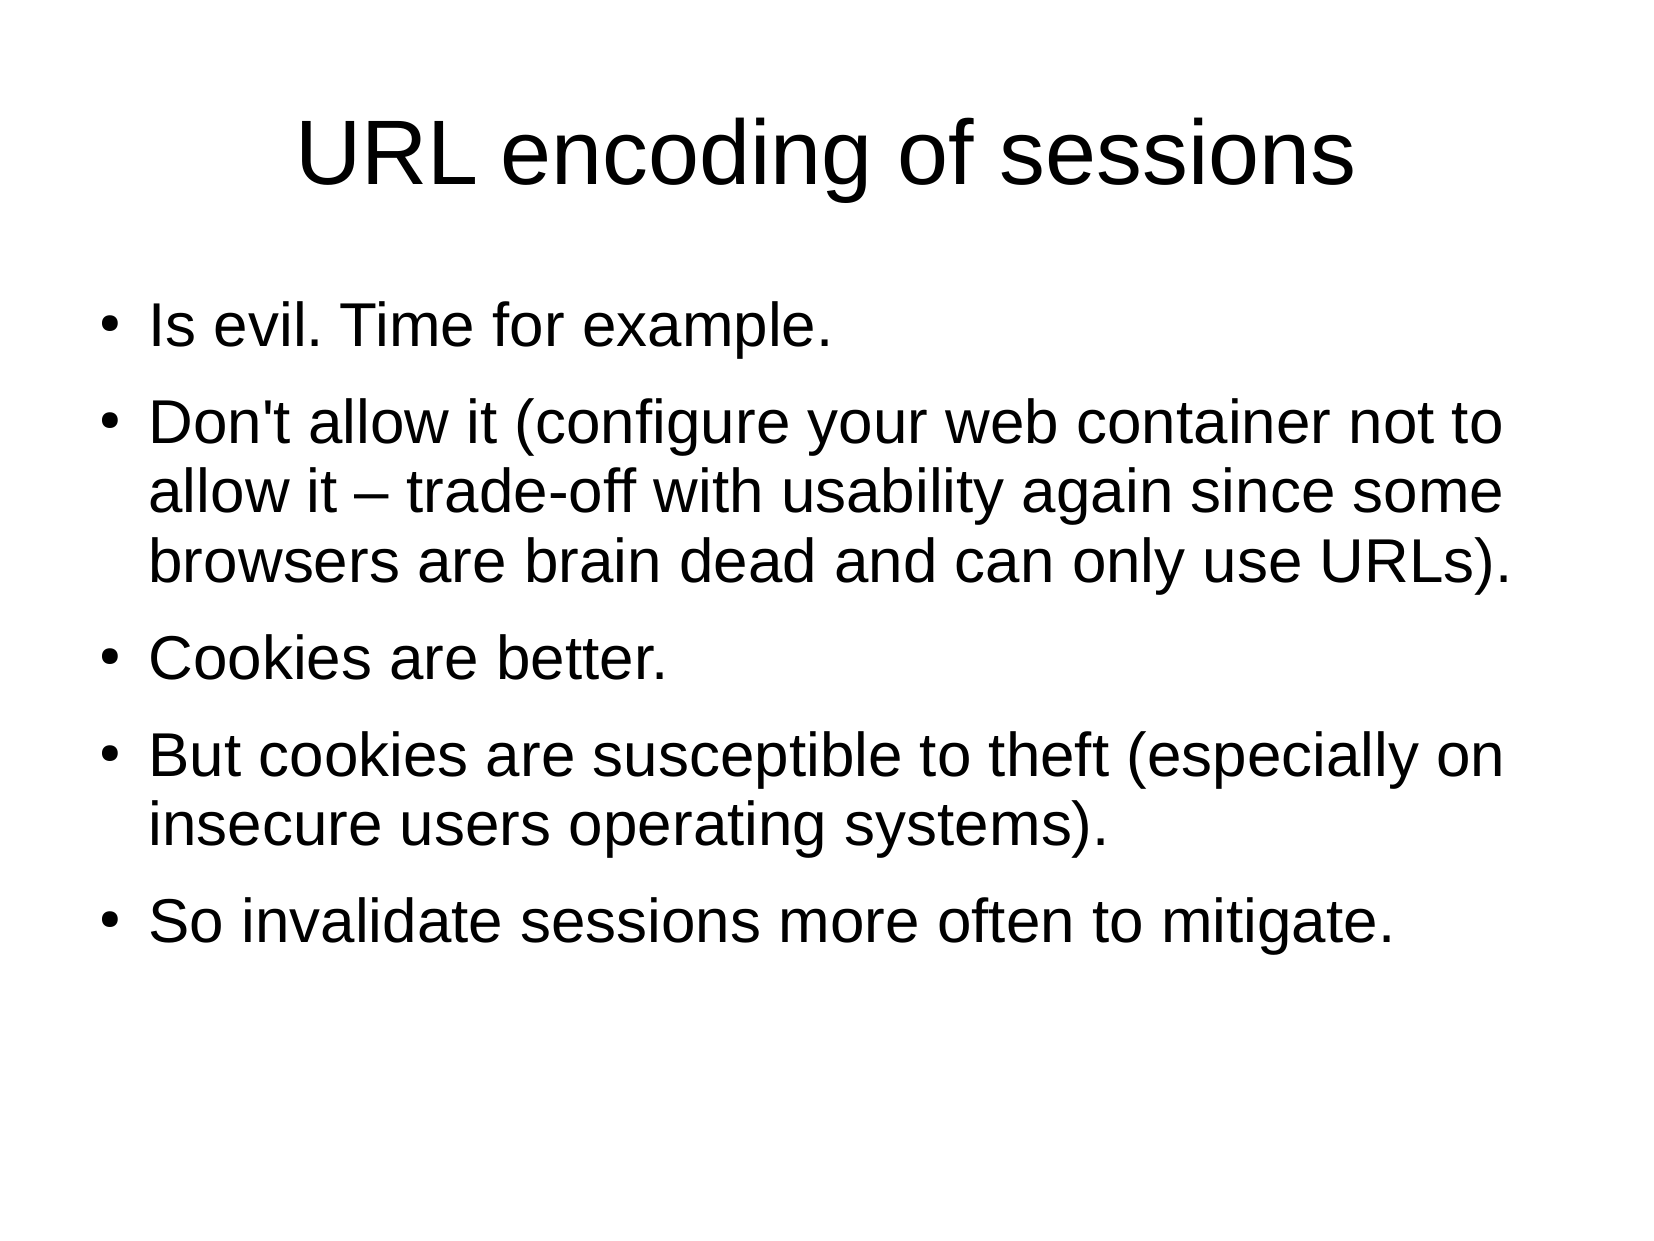

# URL encoding of sessions
Is evil. Time for example.
Don't allow it (configure your web container not to allow it – trade-off with usability again since some browsers are brain dead and can only use URLs).
Cookies are better.
But cookies are susceptible to theft (especially on insecure users operating systems).
So invalidate sessions more often to mitigate.